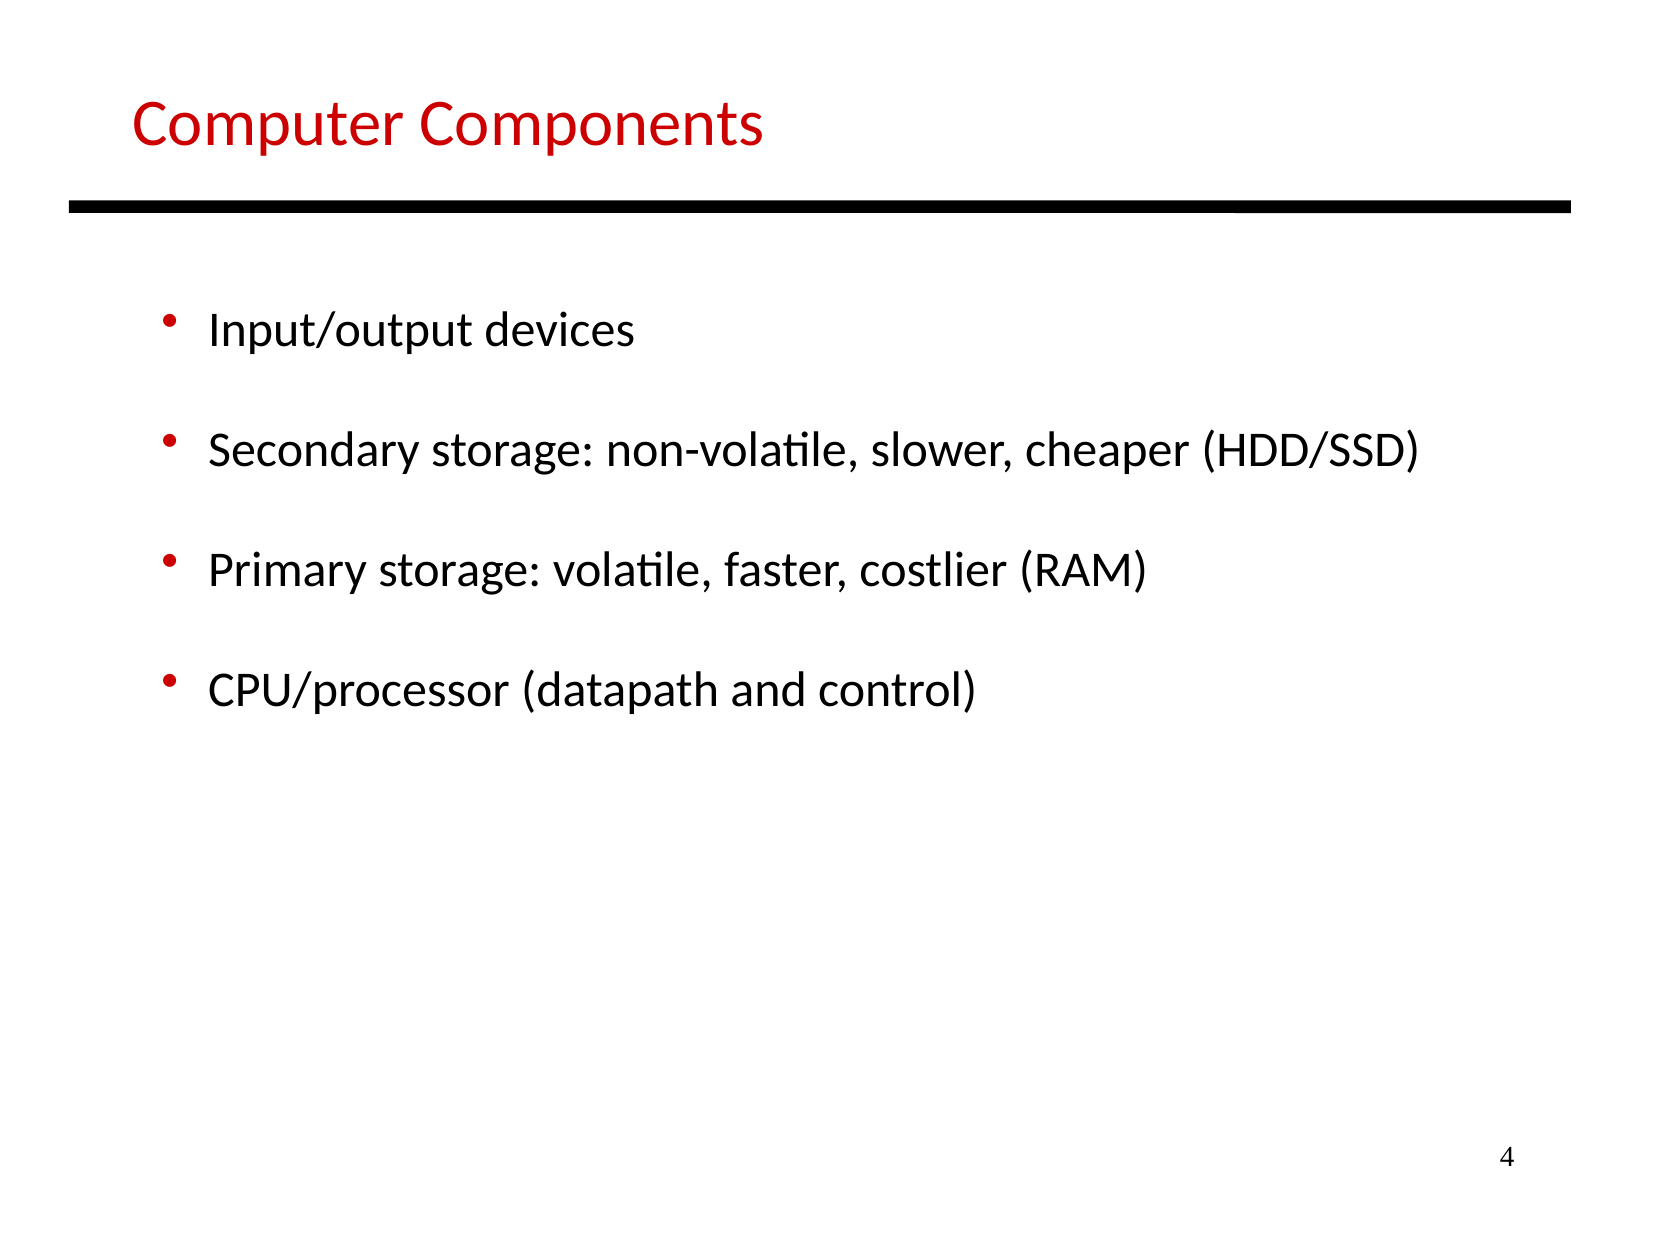

Computer Components
 Input/output devices
 Secondary storage: non-volatile, slower, cheaper (HDD/SSD)
 Primary storage: volatile, faster, costlier (RAM)
 CPU/processor (datapath and control)